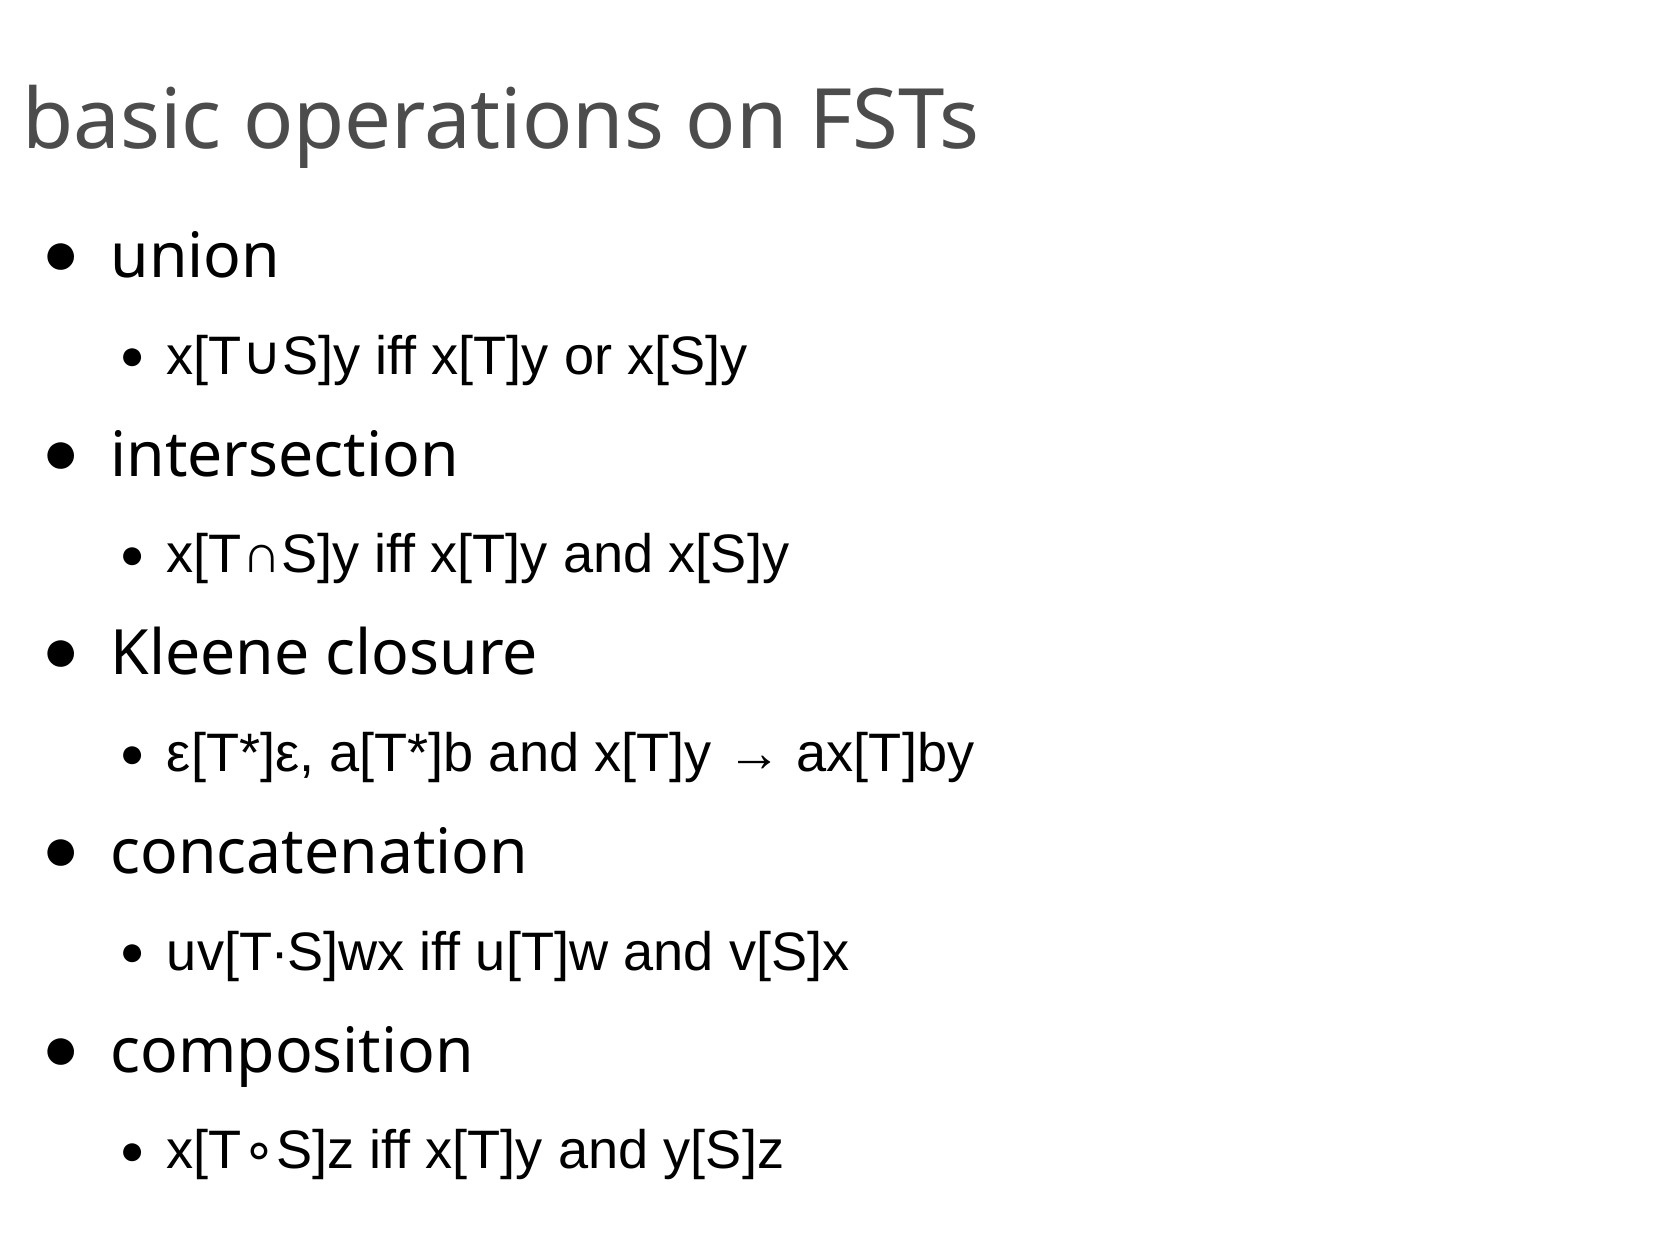

# basic operations on FSTs
union
x[T∪S]y iff x[T]y or x[S]y
intersection
x[T∩S]y iff x[T]y and x[S]y
Kleene closure
ε[T*]ε, a[T*]b and x[T]y → ax[T]by
concatenation
uv[T∙S]wx iff u[T]w and v[S]x
composition
x[T∘S]z iff x[T]y and y[S]z